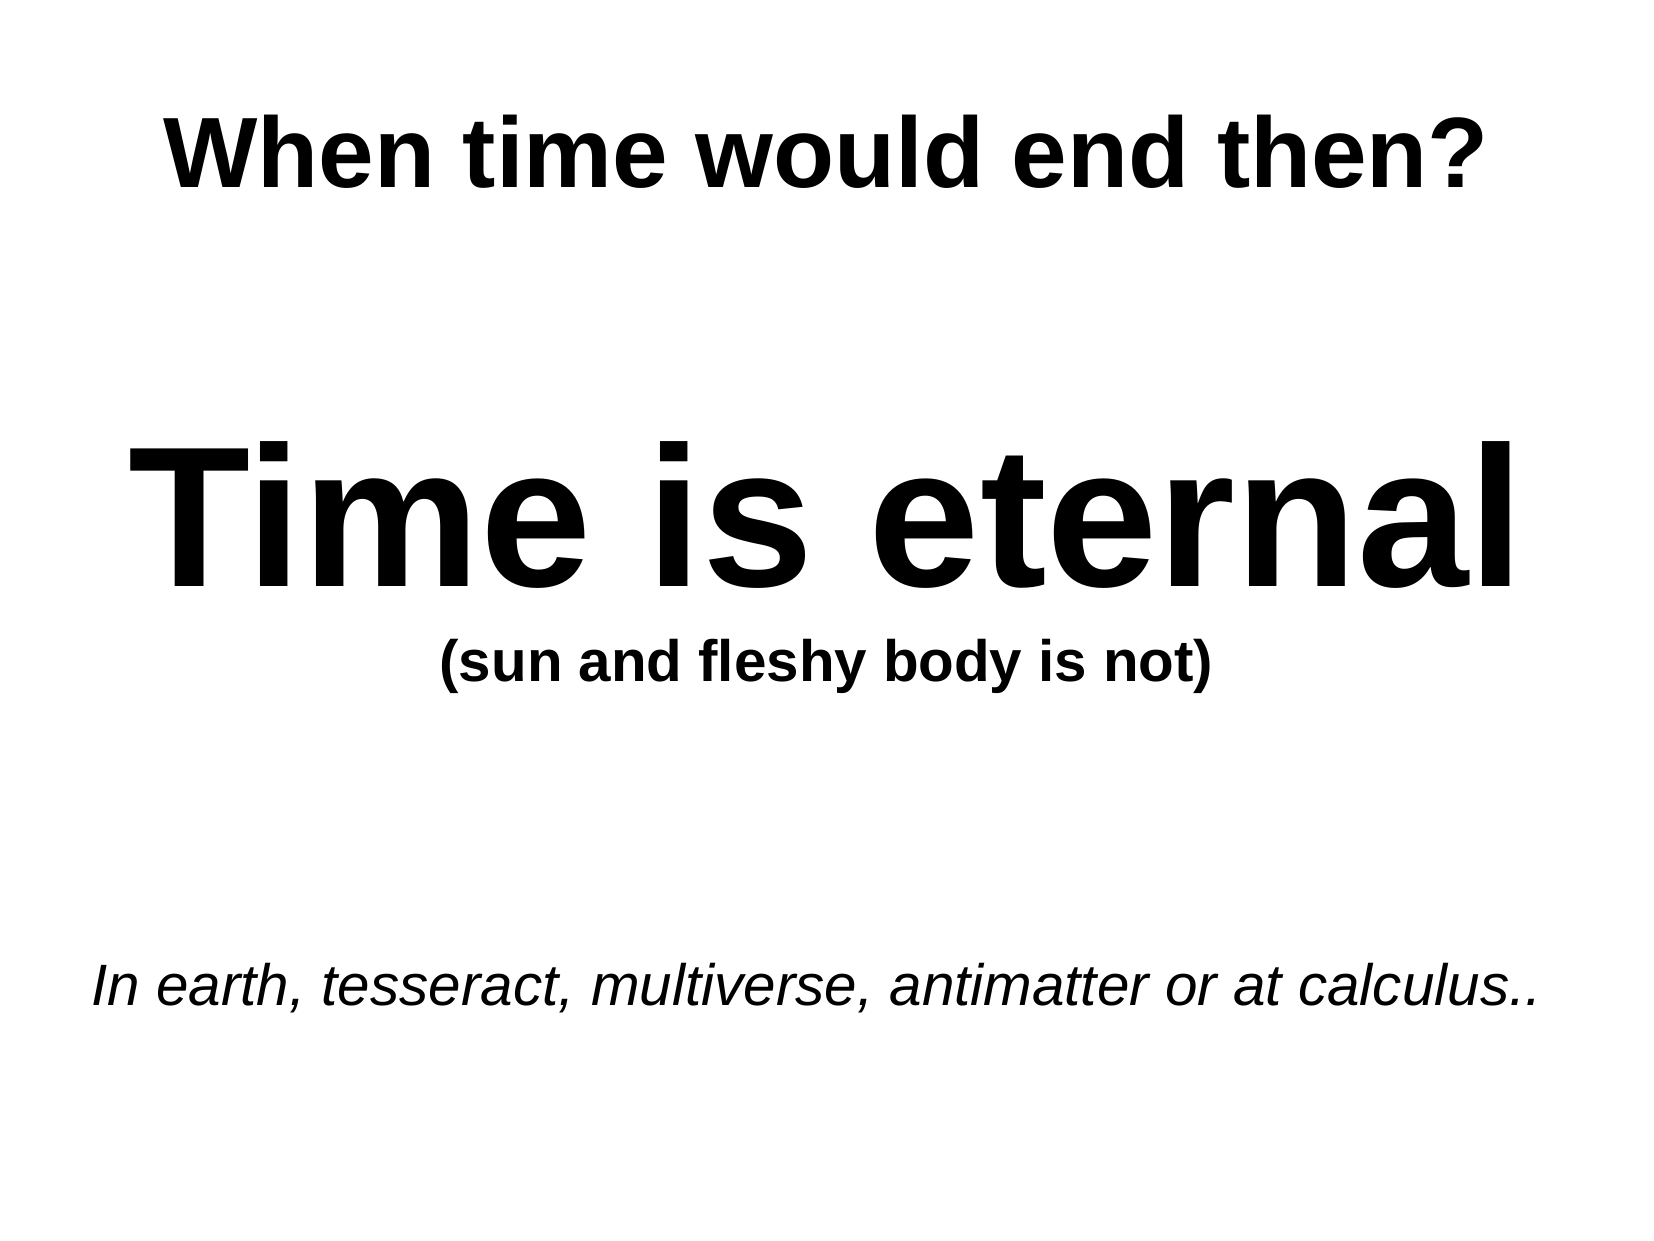

# When time would end then?
Time is eternal
(sun and fleshy body is not)
In earth, tesseract, multiverse, antimatter or at calculus..